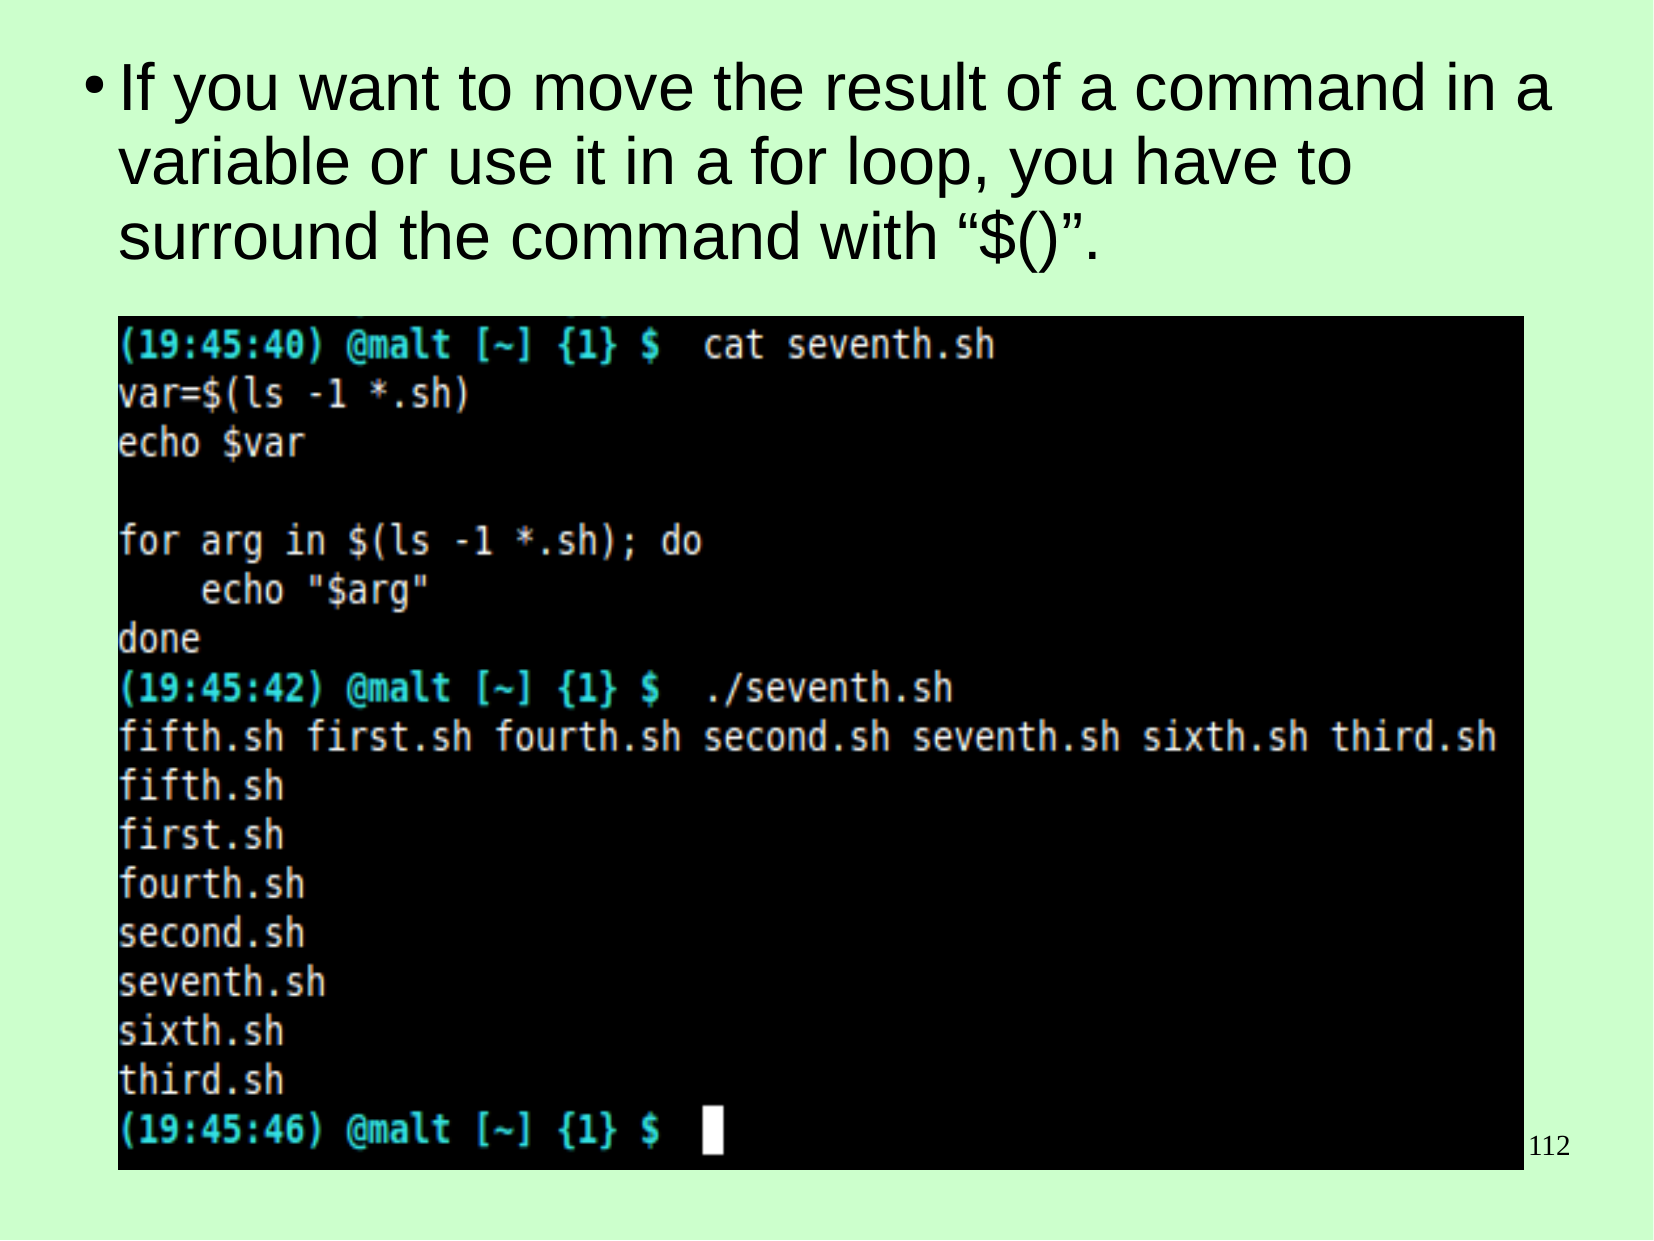

# If you want to move the result of a command in a variable or use it in a for loop, you have to surround the command with “$()”.
112